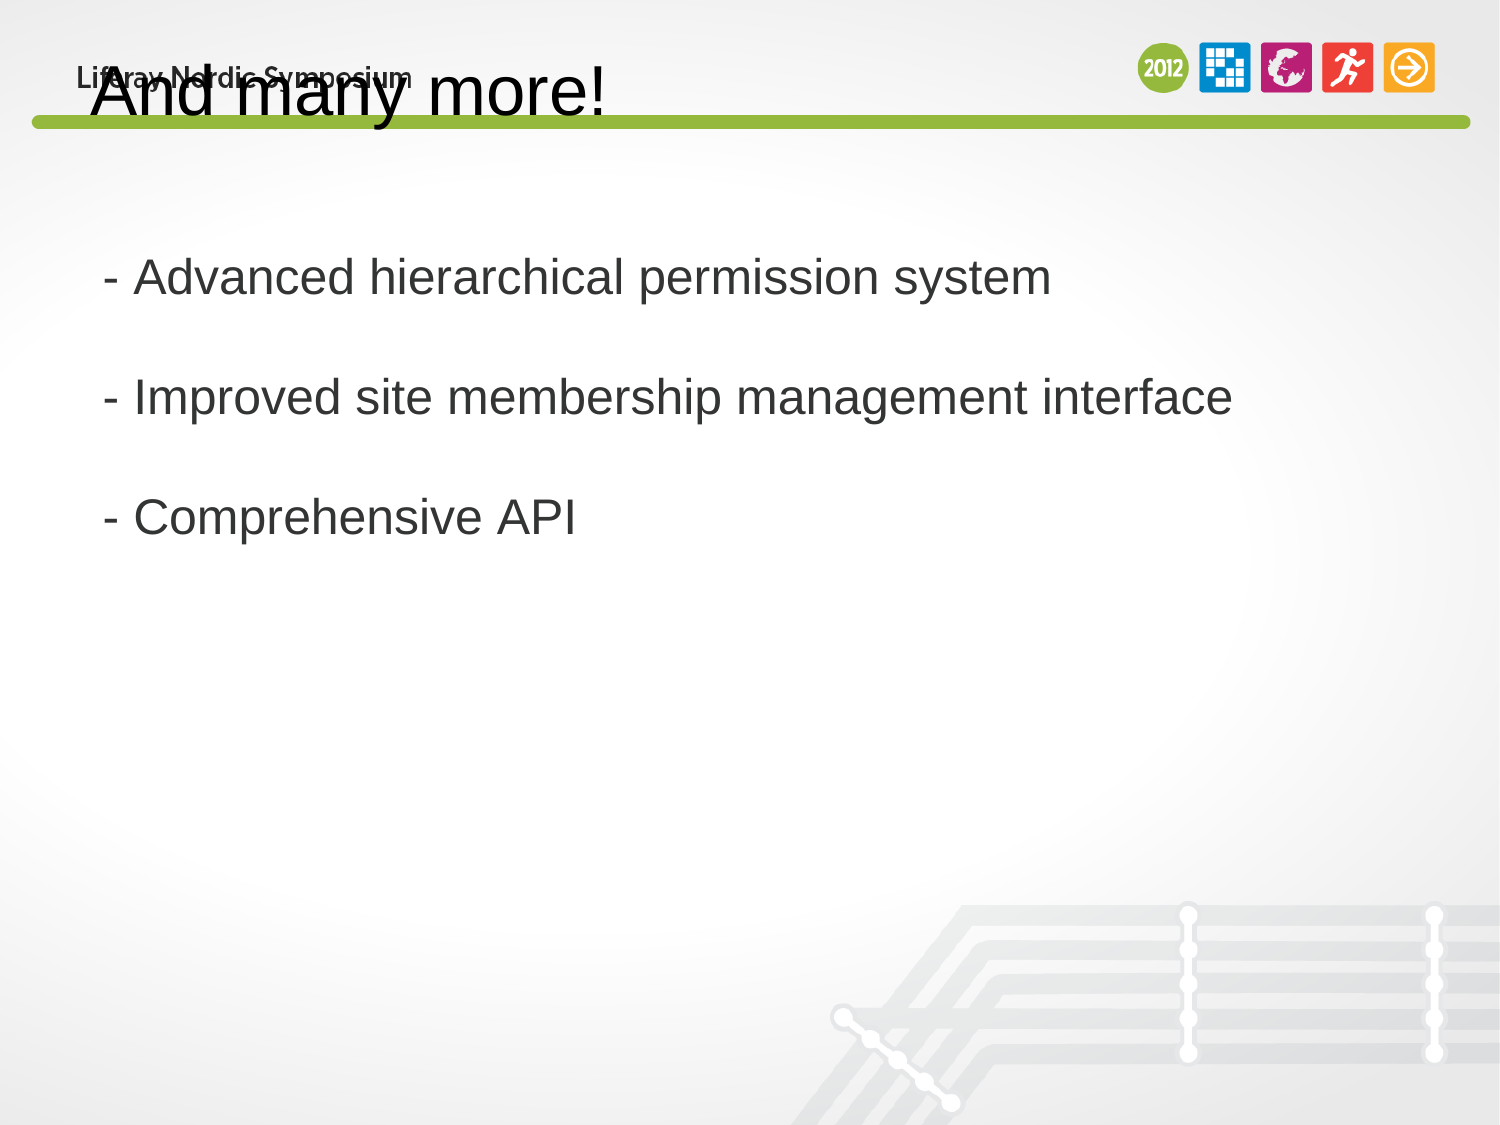

# And many more!
- Advanced hierarchical permission system
- Improved site membership management interface
- Comprehensive API